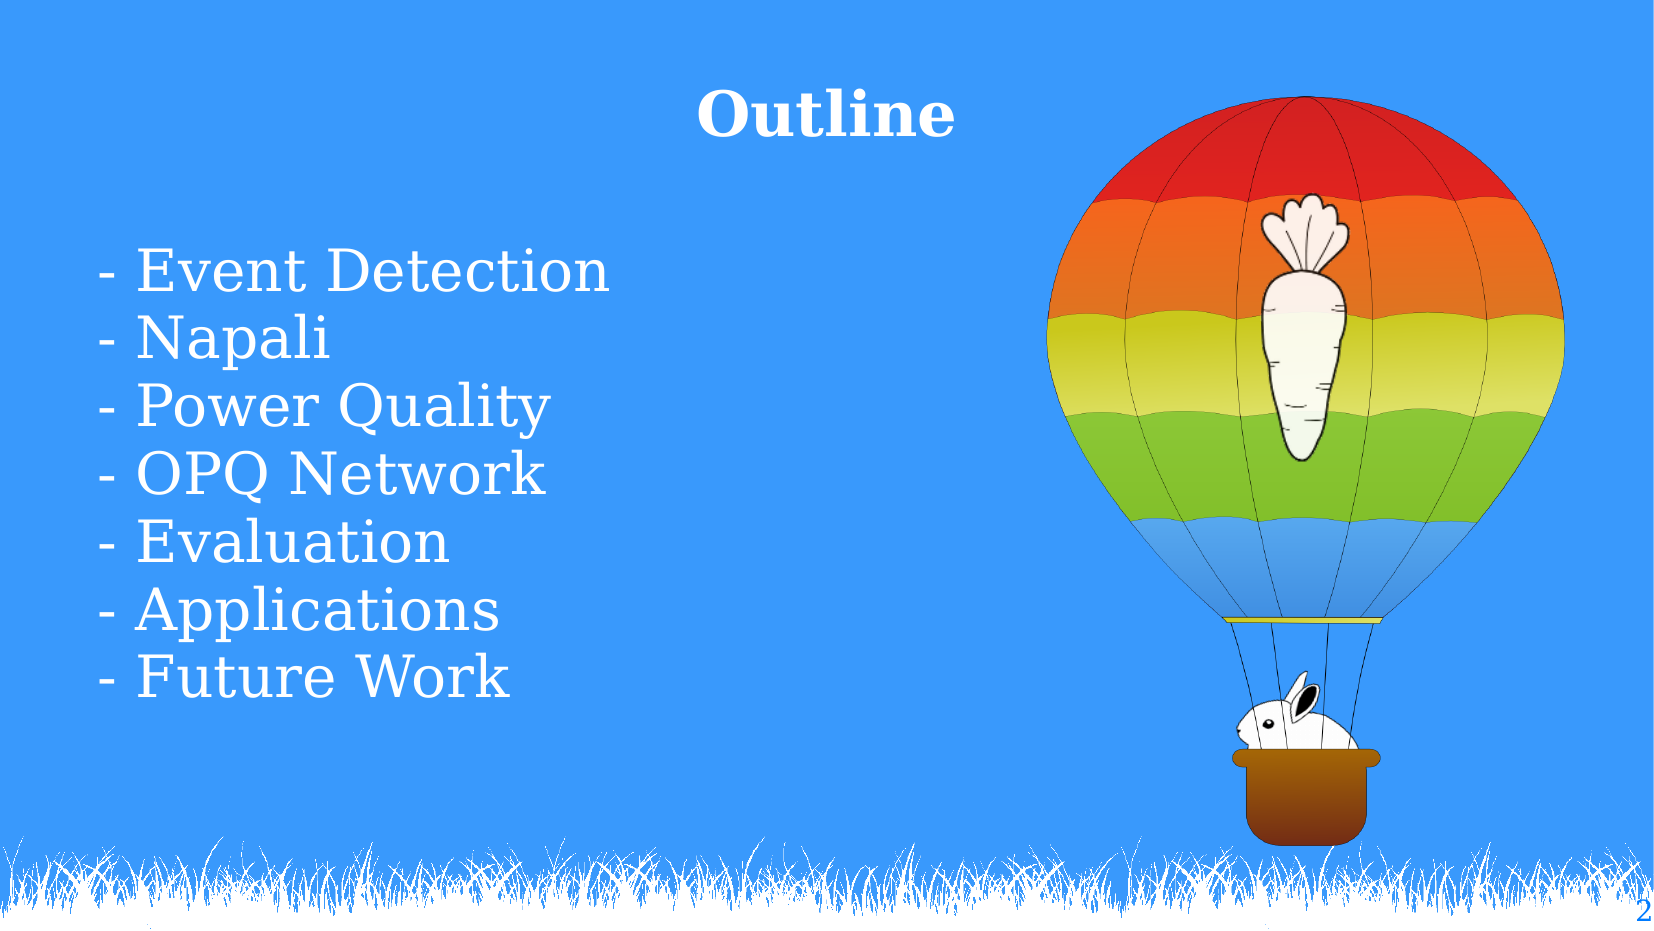

# Outline
- Event Detection
- Napali
- Power Quality
- OPQ Network
- Evaluation
- Applications
- Future Work
2